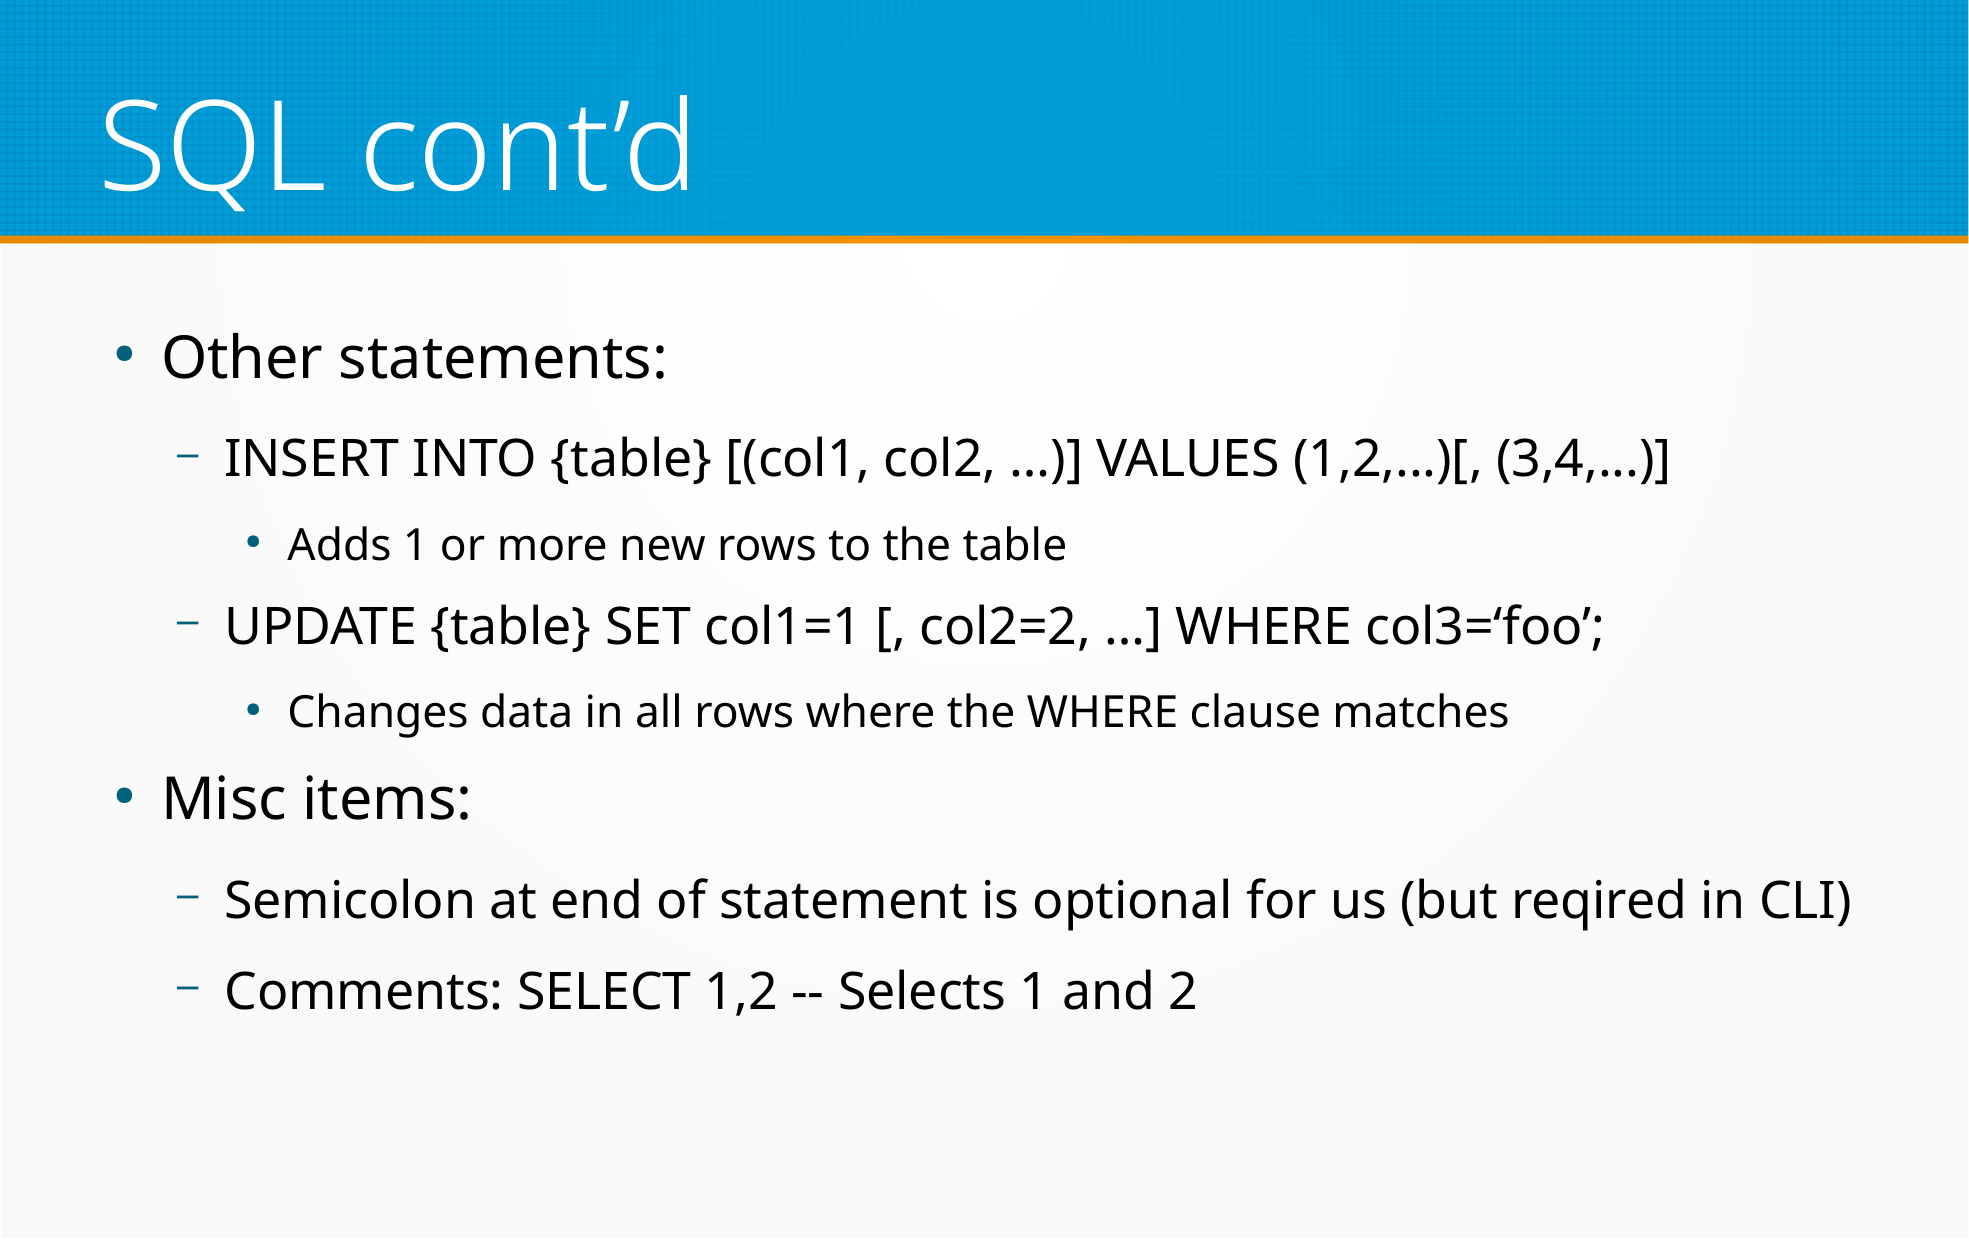

# SQL cont’d
Other statements:
INSERT INTO {table} [(col1, col2, …)] VALUES (1,2,...)[, (3,4,...)]
Adds 1 or more new rows to the table
UPDATE {table} SET col1=1 [, col2=2, …] WHERE col3=‘foo’;
Changes data in all rows where the WHERE clause matches
Misc items:
Semicolon at end of statement is optional for us (but reqired in CLI)
Comments: SELECT 1,2 -- Selects 1 and 2